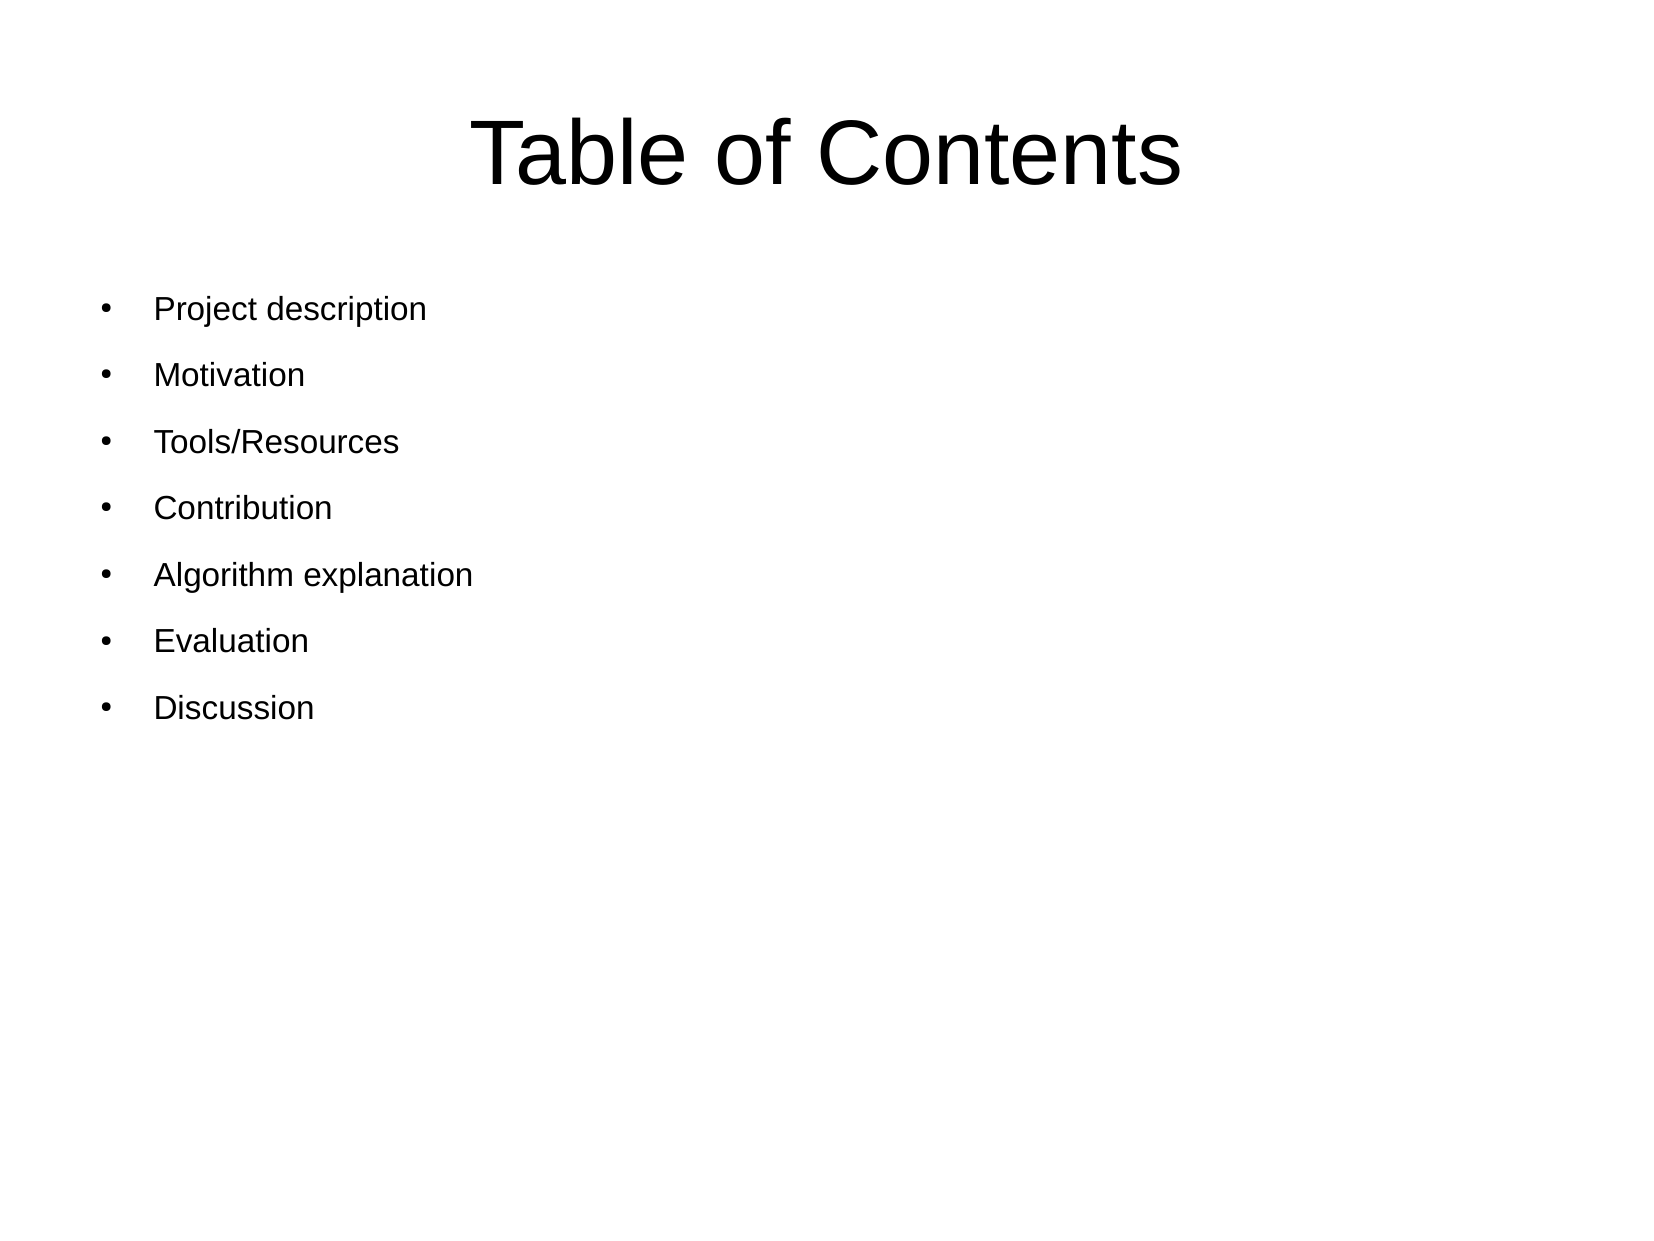

# Table of Contents
Project description
Motivation
Tools/Resources
Contribution
Algorithm explanation
Evaluation
Discussion